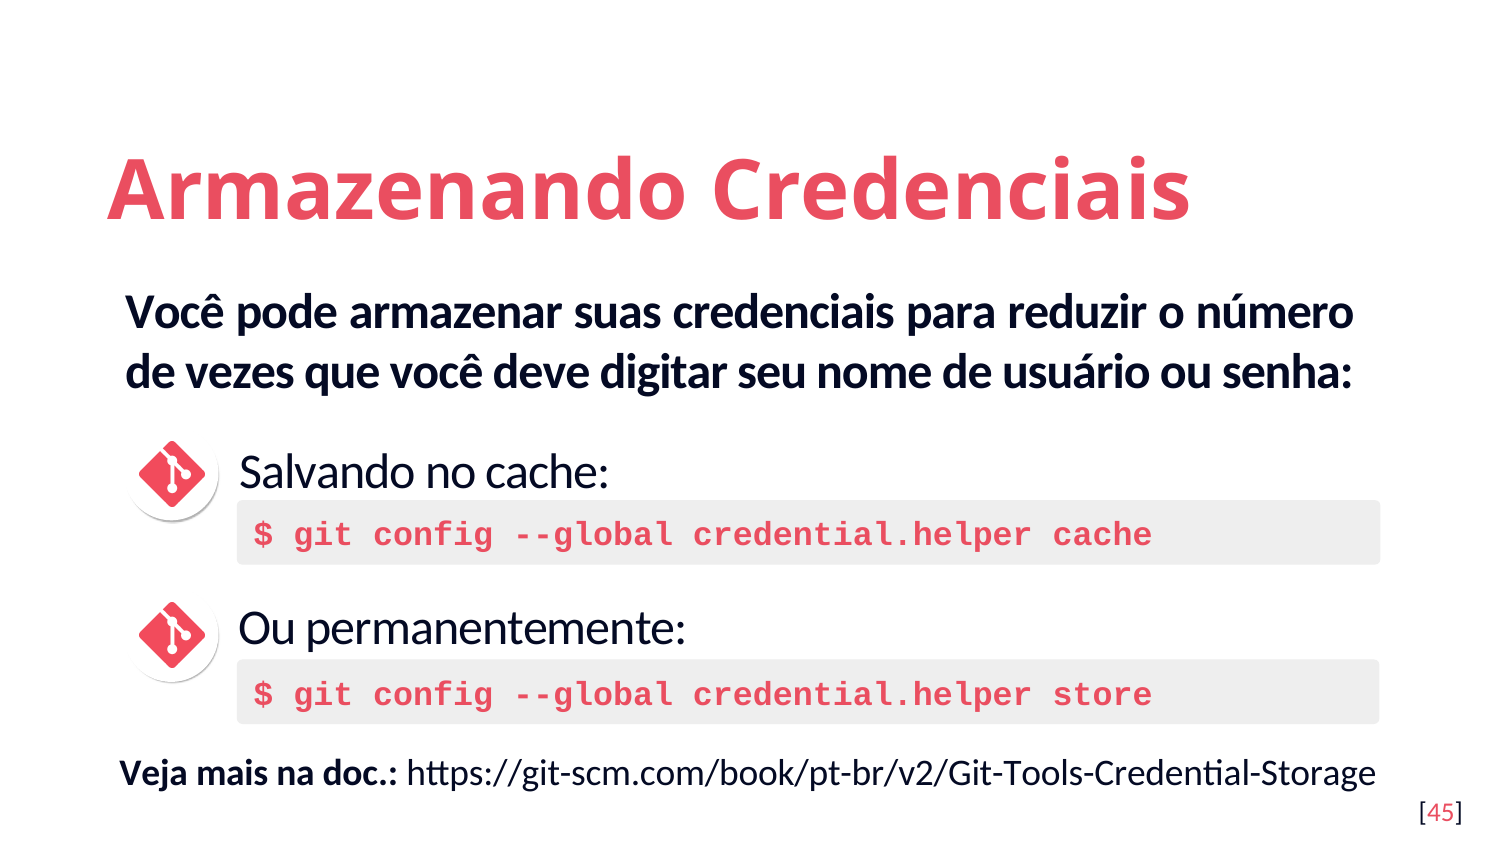

Armazenando Credenciais
Você pode armazenar suas credenciais para reduzir o número de vezes que você deve digitar seu nome de usuário ou senha:
Salvando no cache:
$ git config --global credential.helper cache
Ou permanentemente:
$ git config --global credential.helper store
Veja mais na doc.: https://git-scm.com/book/pt-br/v2/Git-Tools-Credential-Storage